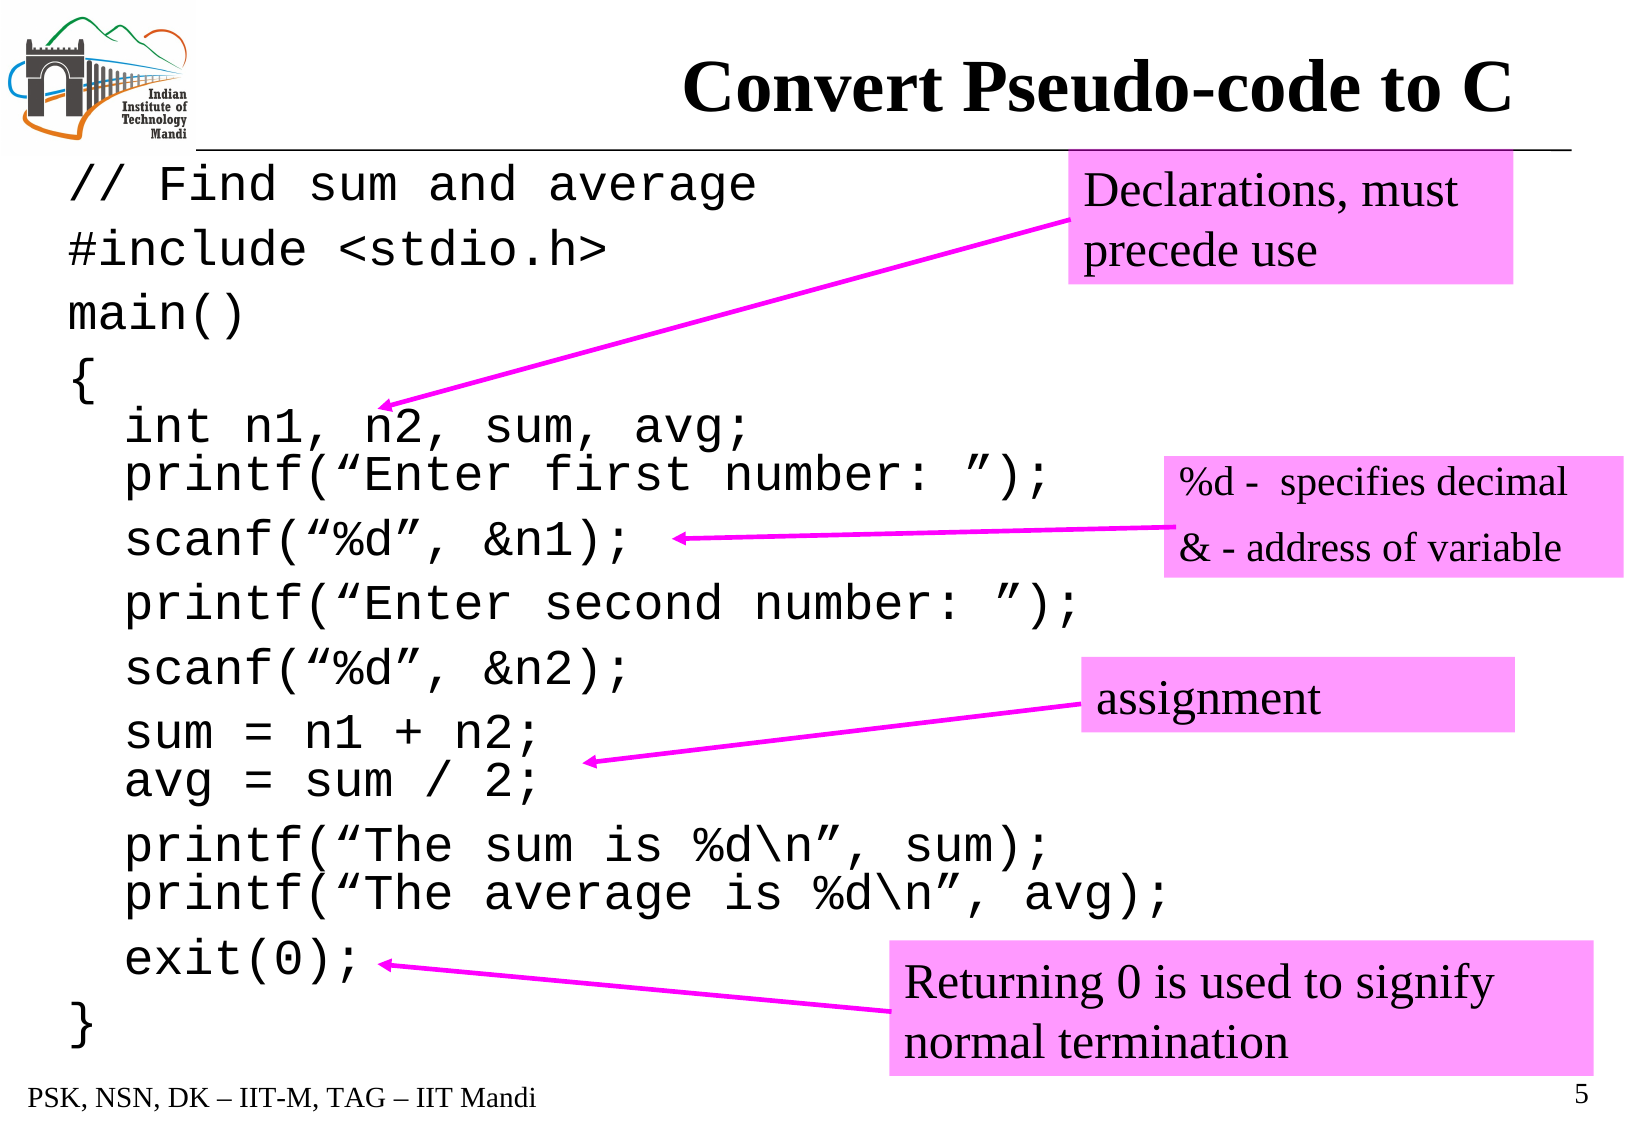

# Convert Pseudo-code to C
Declarations, must precede use
// Find sum and average
#include <stdio.h>
main()
{
int n1, n2, sum, avg;
printf(“Enter first number: ”);
	scanf(“%d”, &n1);
	printf(“Enter second number: ”);
	scanf(“%d”, &n2);
	sum = n1 + n2;
avg = sum / 2;
	printf(“The sum is %d\n”, sum);
printf(“The average is %d\n”, avg);
	exit(0);
}
%d - specifies decimal
& - address of variable
assignment
Returning 0 is used to signify normal termination